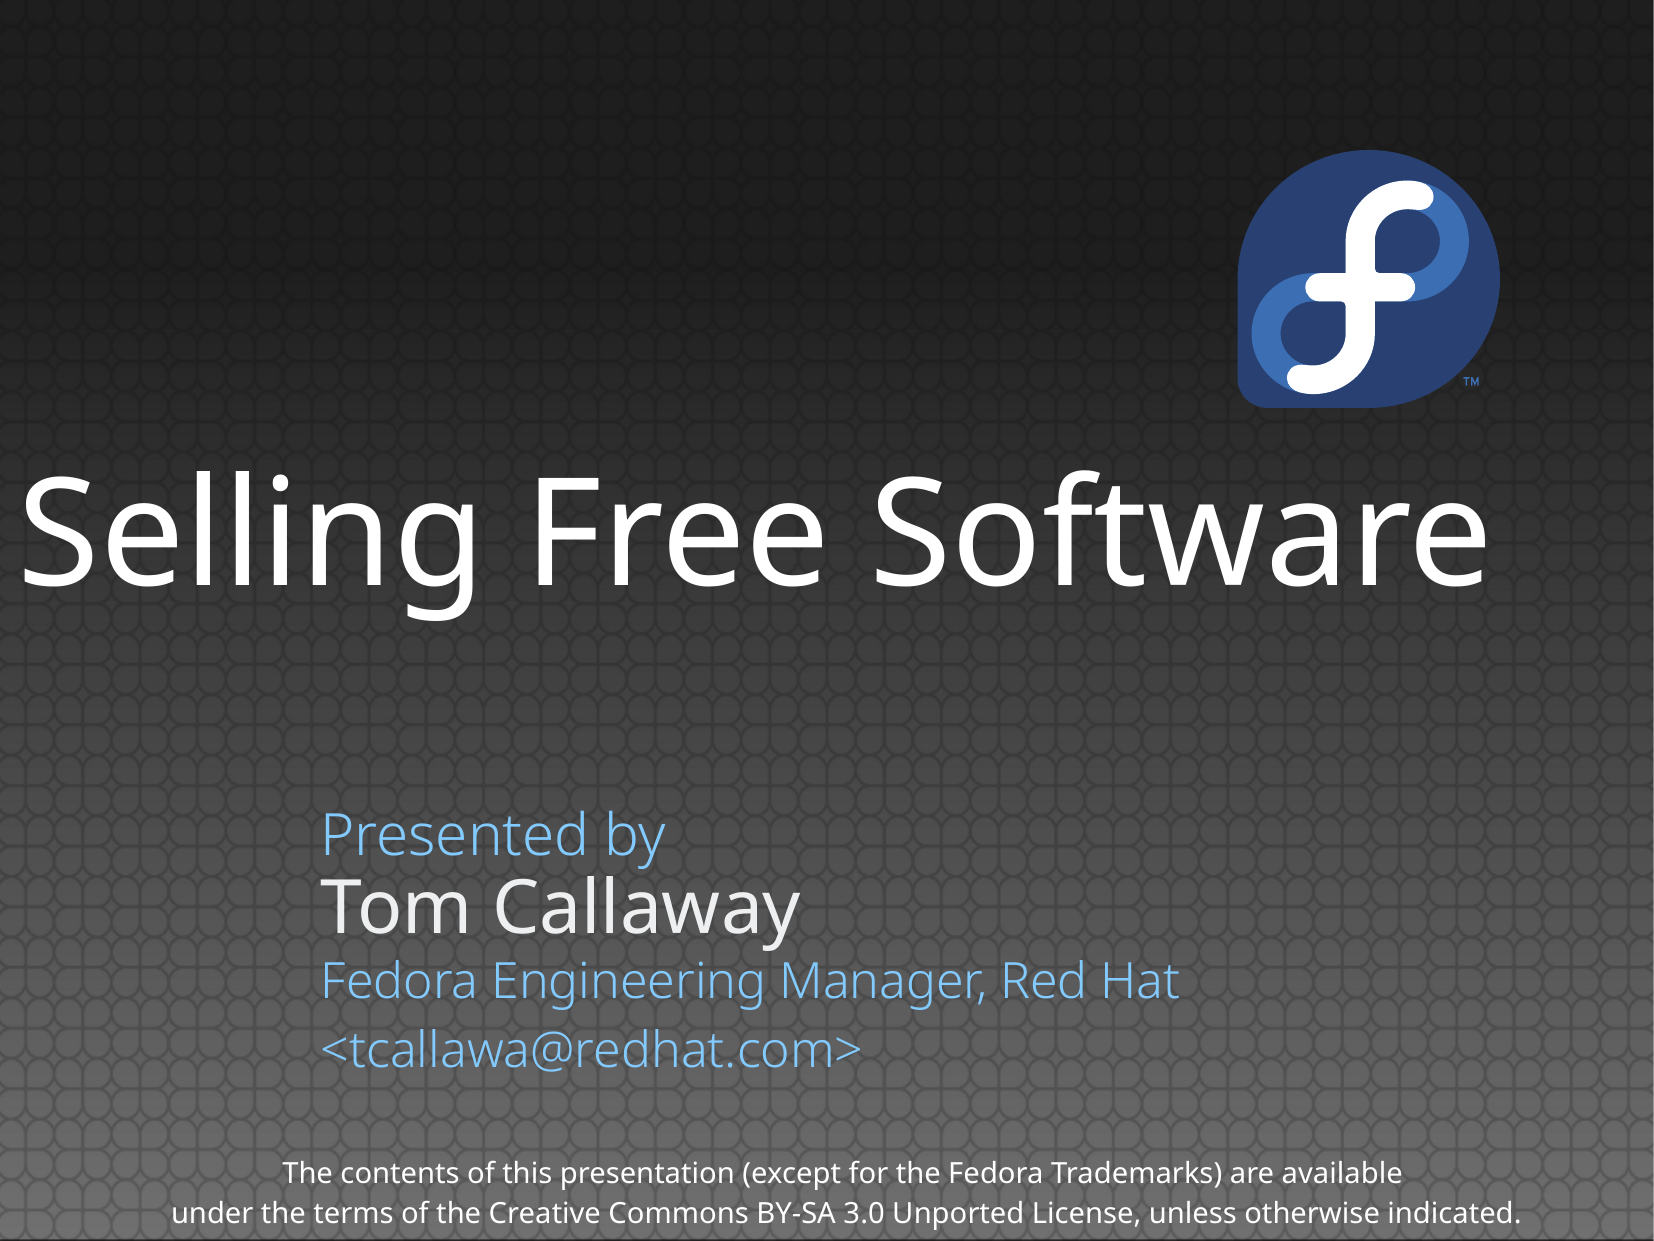

Selling Free Software
Presented by
Tom Callaway
Fedora Engineering Manager, Red Hat
<tcallawa@redhat.com>
The contents of this presentation (except for the Fedora Trademarks) are available
under the terms of the Creative Commons BY-SA 3.0 Unported License, unless otherwise indicated.